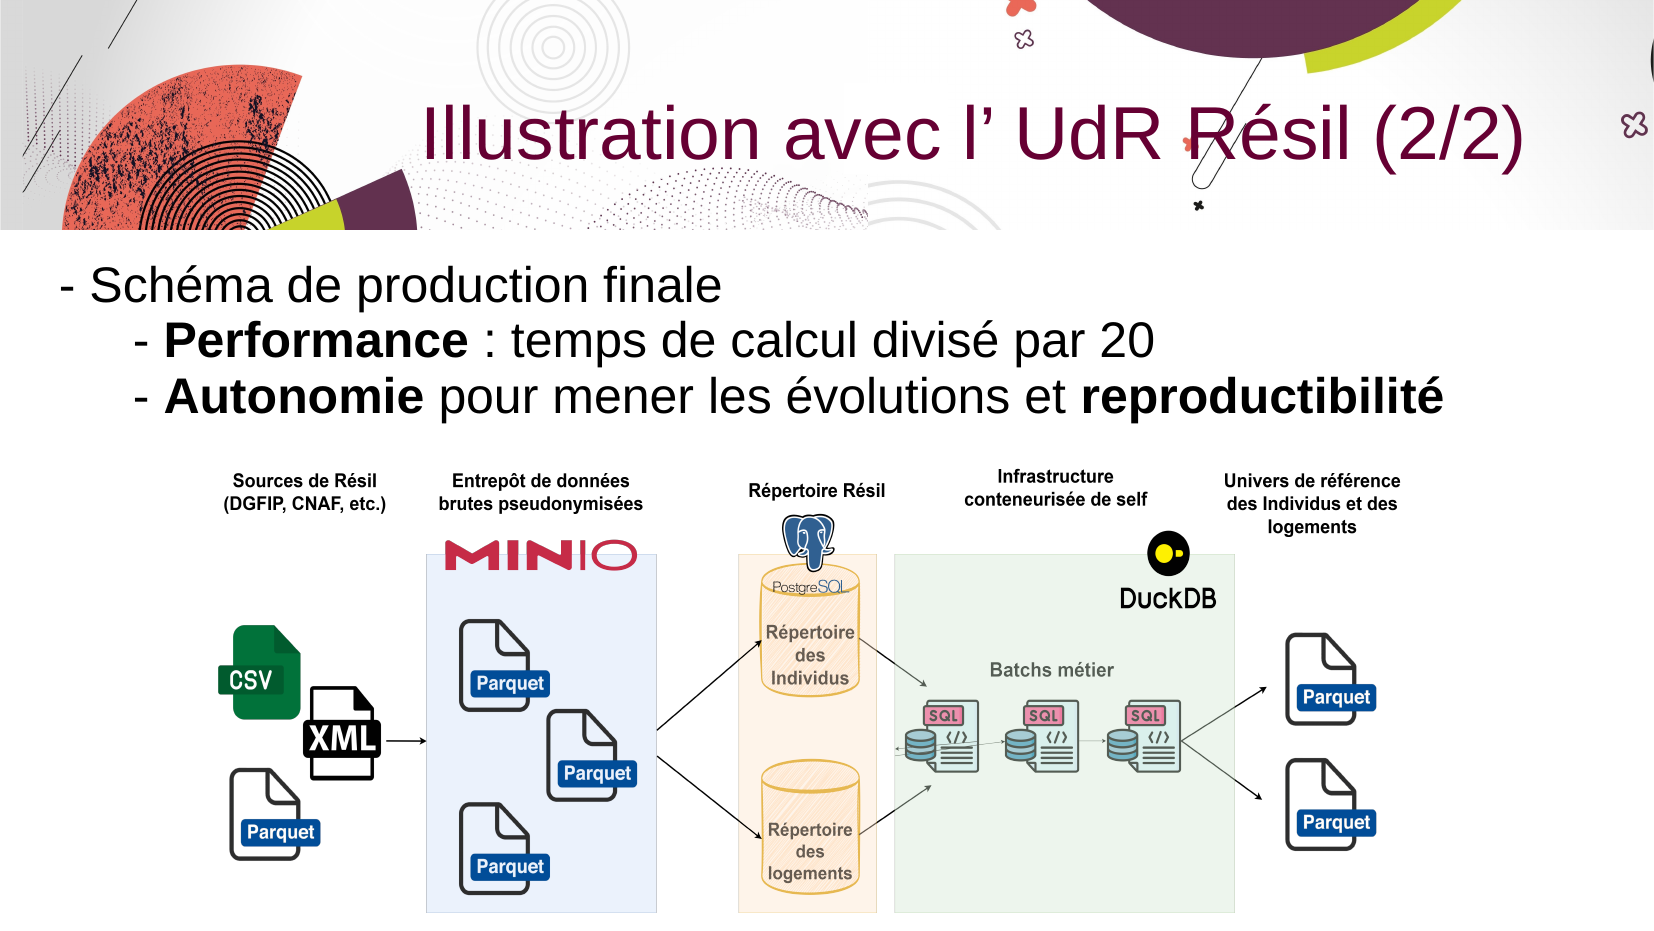

# Illustration avec l’ UdR Résil (2/2)
- Schéma de production finale
	- Performance : temps de calcul divisé par 20
	- Autonomie pour mener les évolutions et reproductibilité